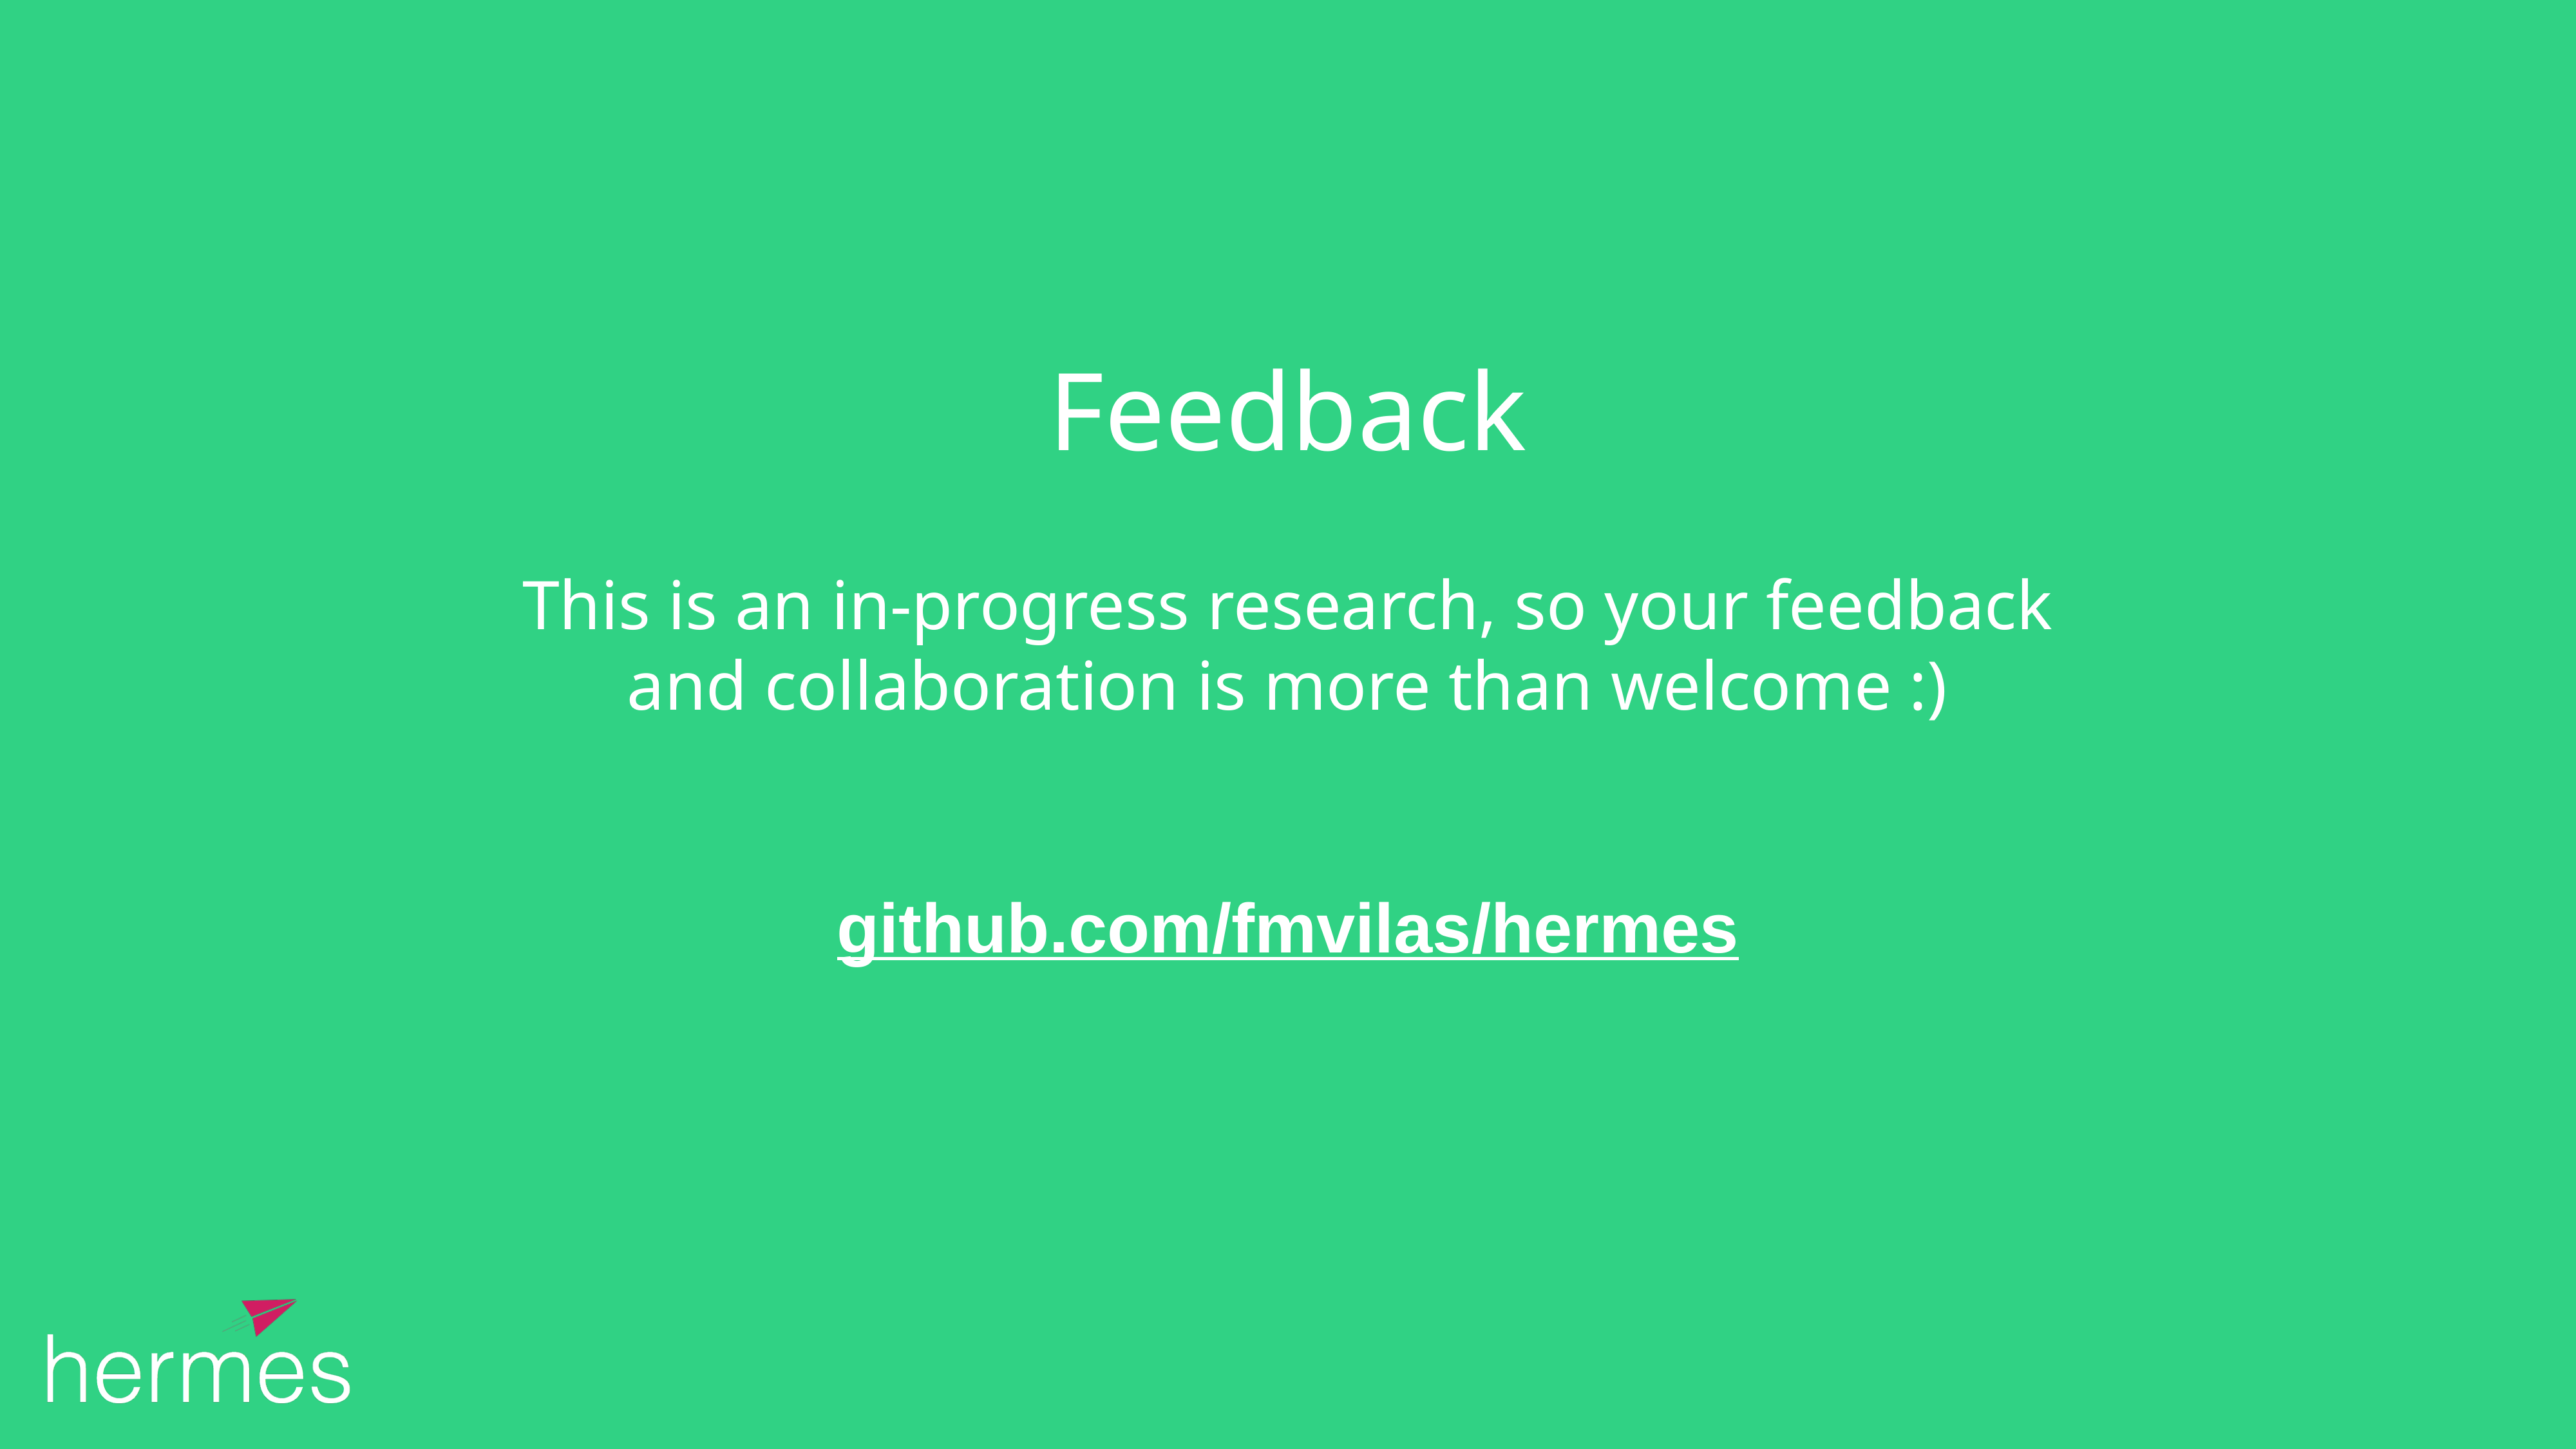

Feedback
This is an in-progress research, so your feedback
and collaboration is more than welcome :)
github.com/fmvilas/hermes